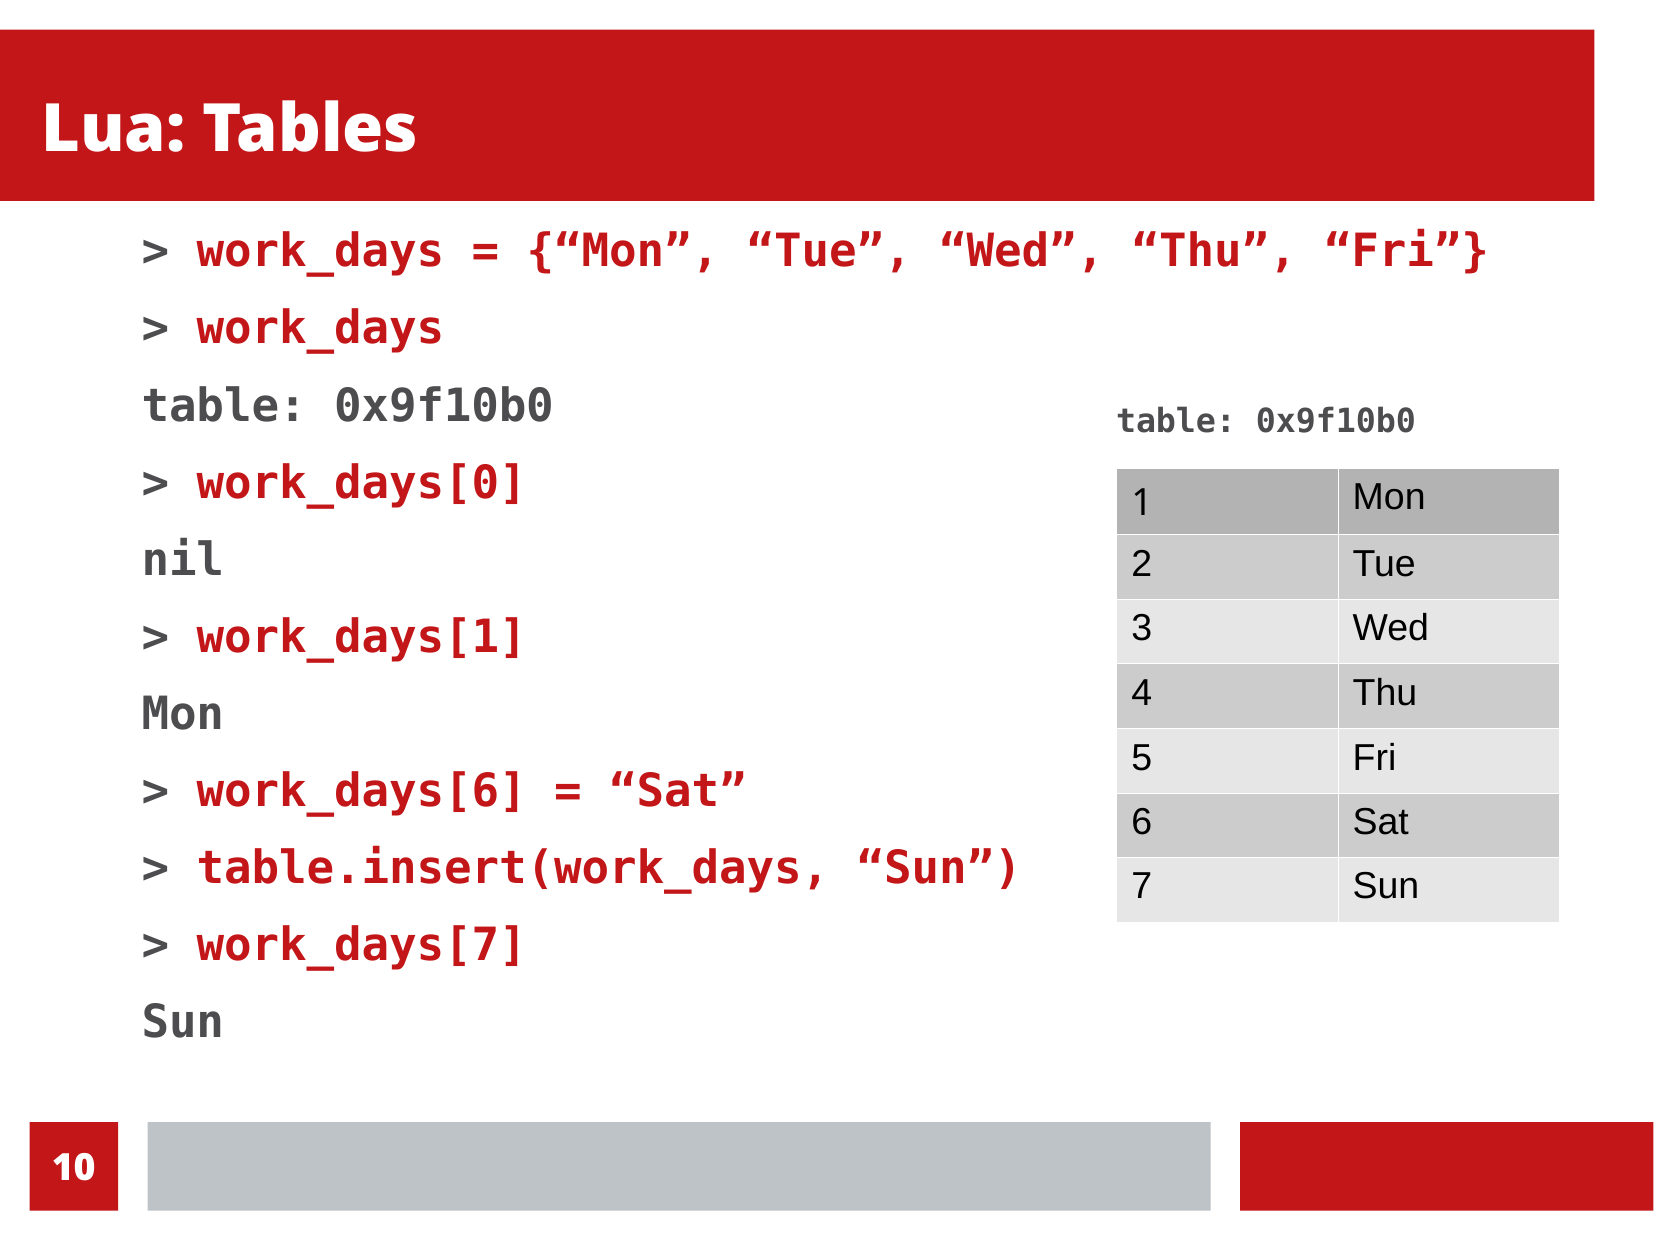

# Lua: Tables
> work_days = {“Mon”, “Tue”, “Wed”, “Thu”, “Fri”}
> work_days
table: 0x9f10b0
> work_days[0]
nil
> work_days[1]
Mon
> work_days[6] = “Sat”
> table.insert(work_days, “Sun”)
> work_days[7]
Sun
table: 0x9f10b0
| 1 | Mon |
| --- | --- |
| 2 | Tue |
| 3 | Wed |
| 4 | Thu |
| 5 | Fri |
| 6 | Sat |
| 7 | Sun |
10